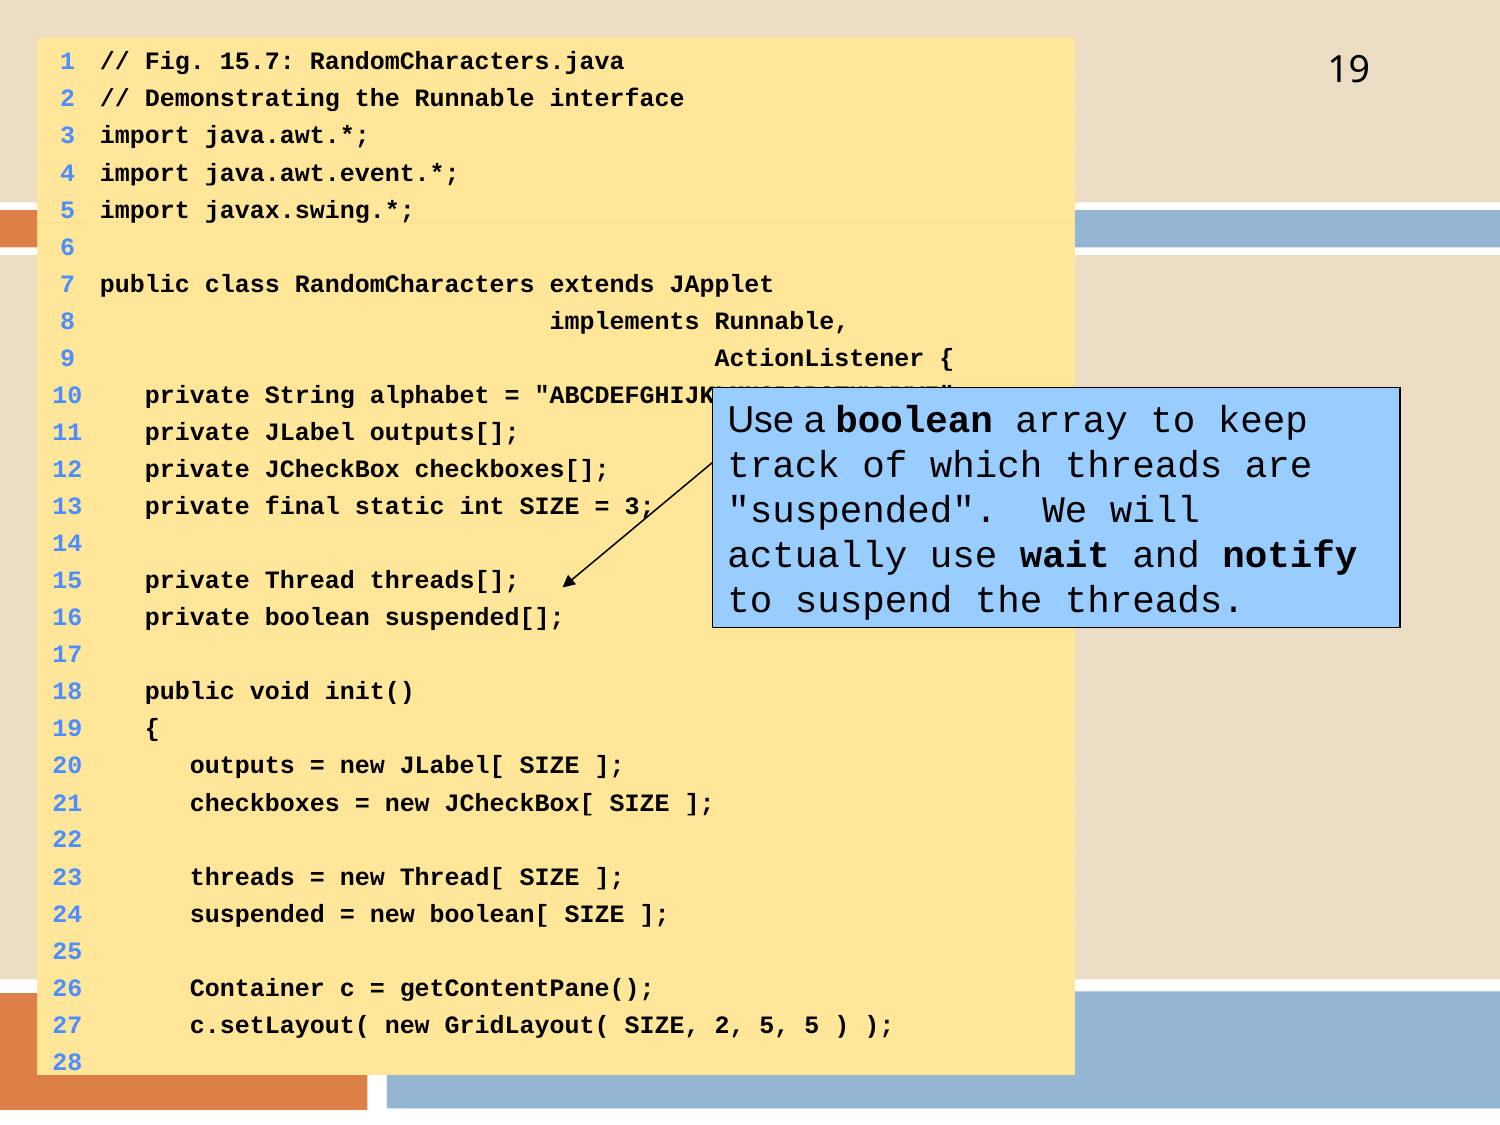

1	// Fig. 15.7: RandomCharacters.java
	2	// Demonstrating the Runnable interface
	3	import java.awt.*;
	4	import java.awt.event.*;
	5	import javax.swing.*;
	6
	7	public class RandomCharacters extends JApplet
	8	 implements Runnable,
	9	 ActionListener {
	10	 private String alphabet = "ABCDEFGHIJKLMNOPQRSTUVWXYZ";
	11	 private JLabel outputs[];
	12	 private JCheckBox checkboxes[];
	13	 private final static int SIZE = 3;
	14
	15	 private Thread threads[];
	16	 private boolean suspended[];
	17
	18	 public void init()
	19	 {
	20	 outputs = new JLabel[ SIZE ];
	21	 checkboxes = new JCheckBox[ SIZE ];
	22
	23	 threads = new Thread[ SIZE ];
	24	 suspended = new boolean[ SIZE ];
	25
	26	 Container c = getContentPane();
	27	 c.setLayout( new GridLayout( SIZE, 2, 5, 5 ) );
	28
Use a boolean array to keep track of which threads are "suspended". We will actually use wait and notify to suspend the threads.
#
Class RandomCharacters
1. implements Runnable
1.1 Instance variables
1.2 init